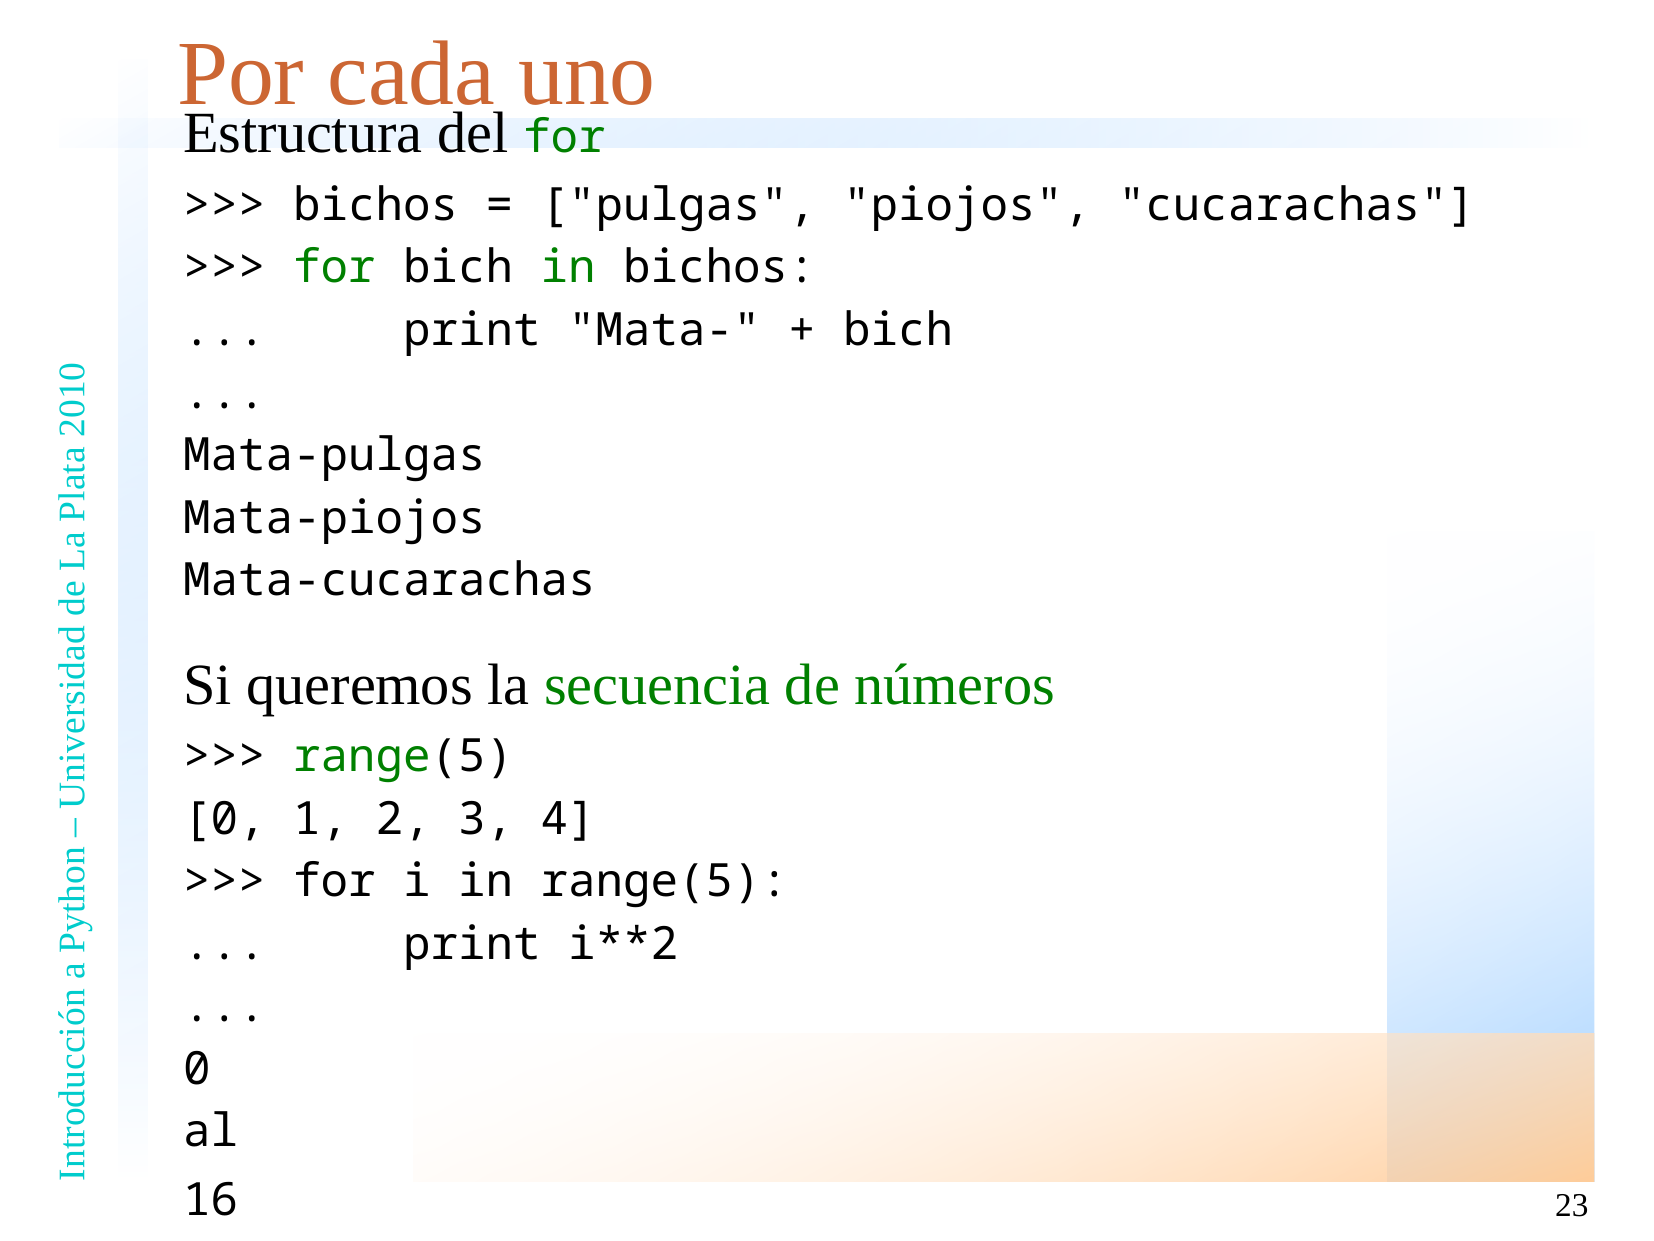

# Por cada uno
Estructura del for
>>> bichos = ["pulgas", "piojos", "cucarachas"]
>>> for bich in bichos:
... print "Mata-" + bich
...
Mata-pulgas
Mata-piojos
Mata-cucarachas
Si queremos la secuencia de números
>>> range(5)
[0, 1, 2, 3, 4]
>>> for i in range(5):
... print i**2
...
0
al
16